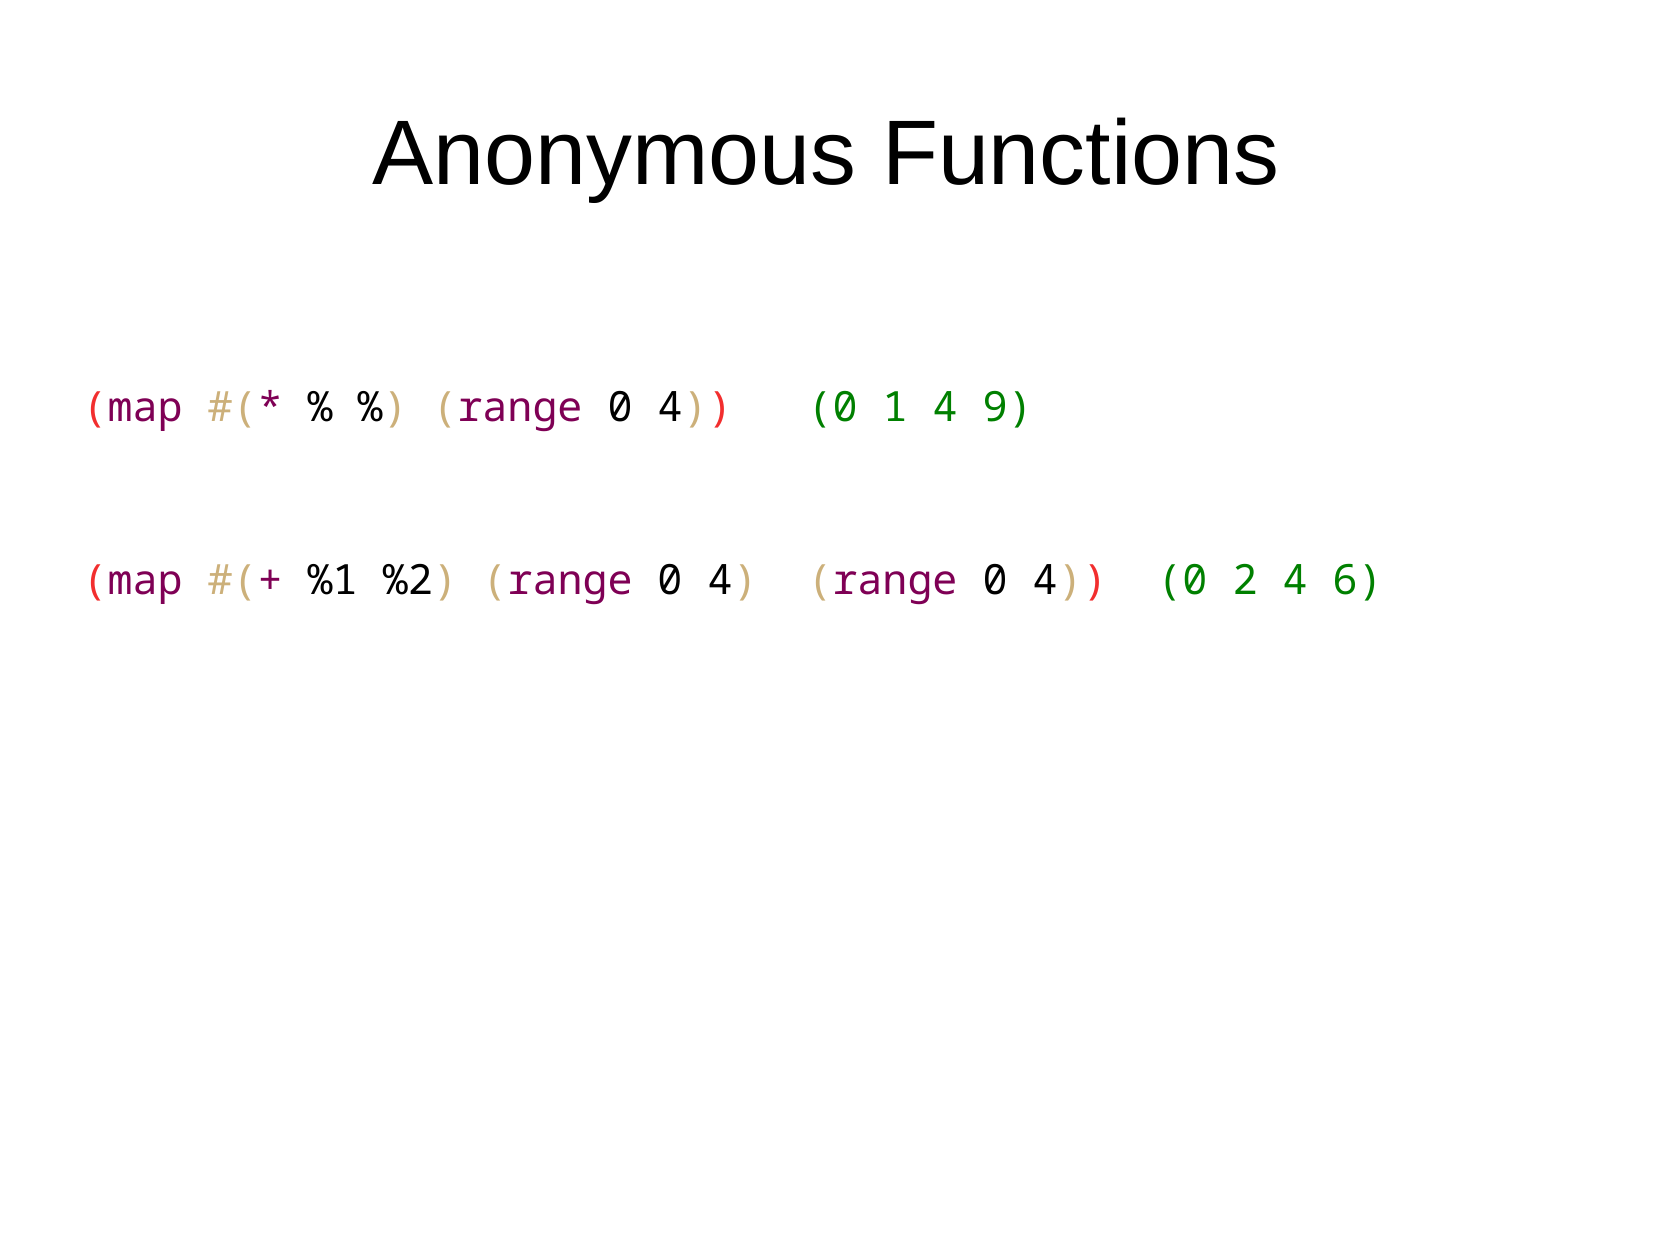

# Anonymous Functions
(map #(* % %) (range 0 4)) (0 1 4 9)
(map #(+ %1 %2) (range 0 4) (range 0 4)) (0 2 4 6)